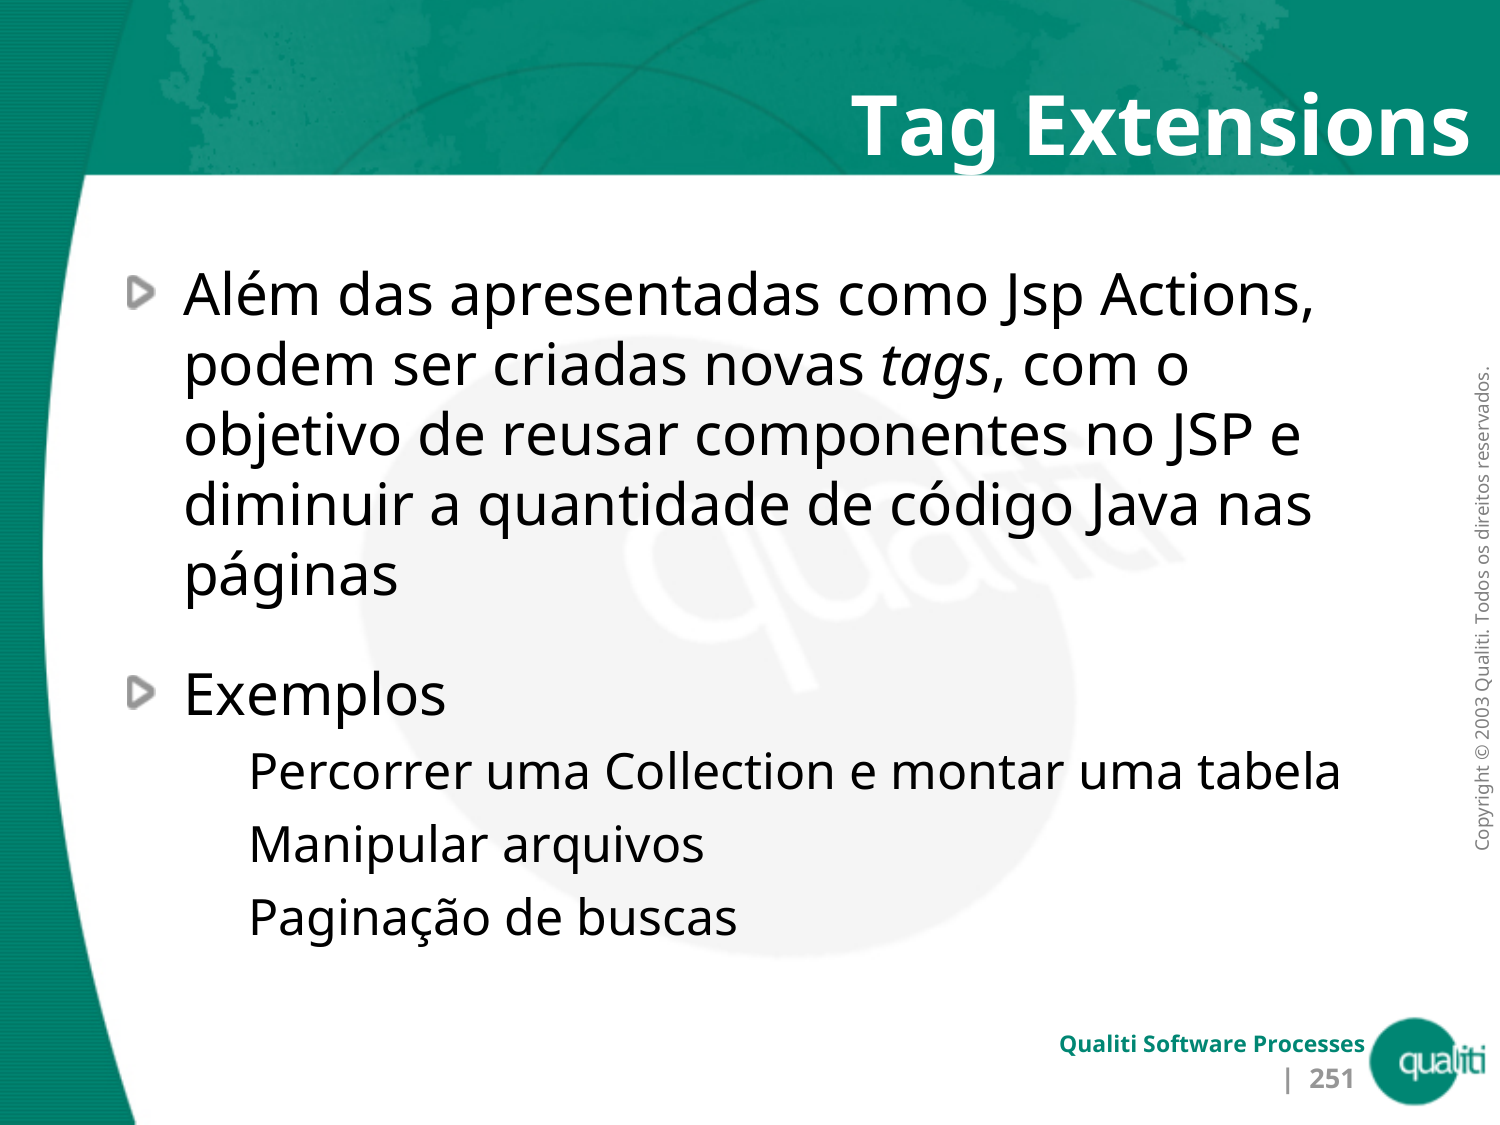

# Tag Extensions
Além das apresentadas como Jsp Actions, podem ser criadas novas tags, com o objetivo de reusar componentes no JSP e diminuir a quantidade de código Java nas páginas
Exemplos
Percorrer uma Collection e montar uma tabela
Manipular arquivos
Paginação de buscas